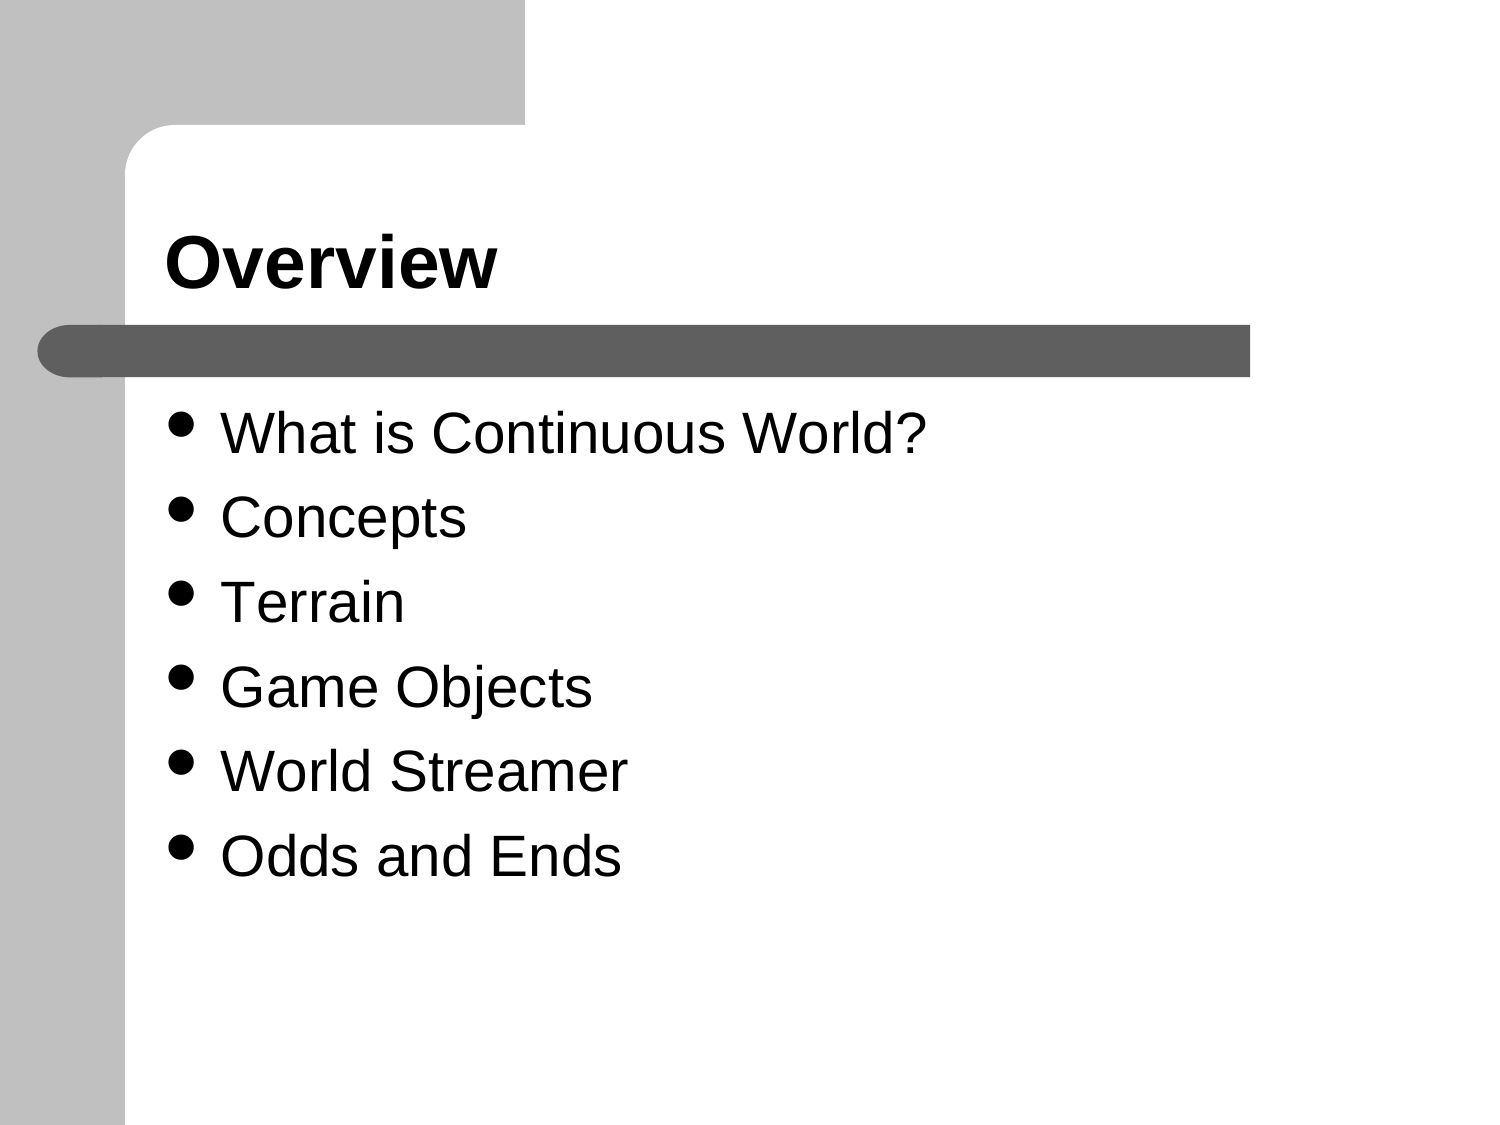

# Overview
What is Continuous World?
Concepts
Terrain
Game Objects
World Streamer
Odds and Ends